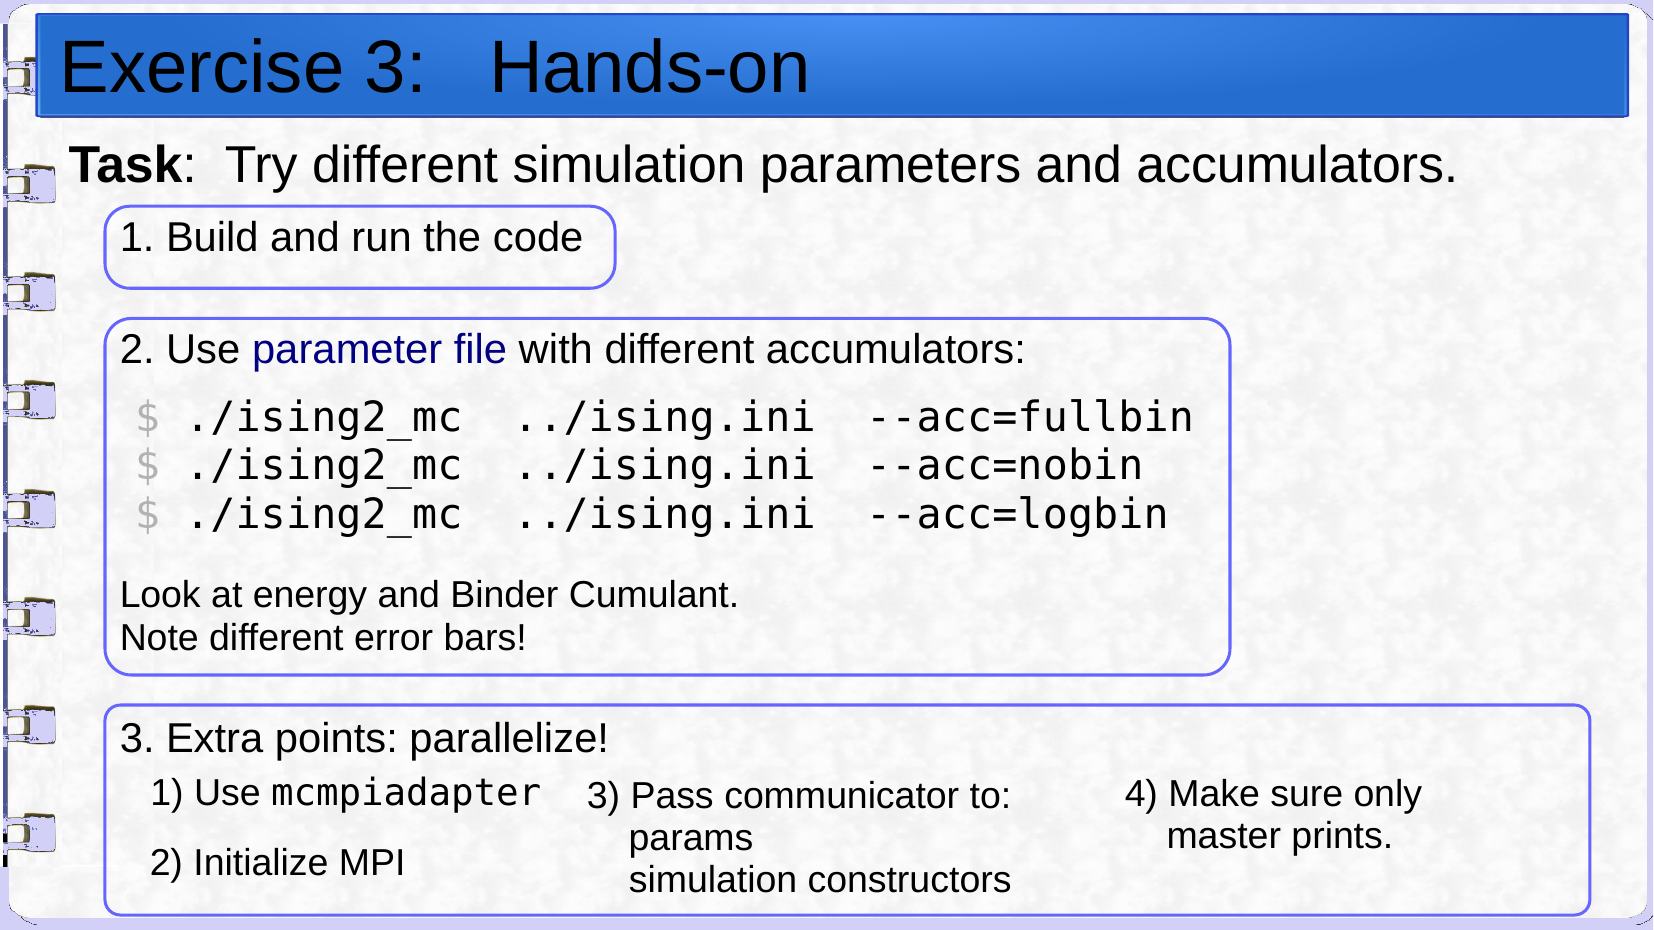

# Exercise 3: Hands-on
Task: Try different simulation parameters and accumulators.
1. Build and run the code
2. Use parameter file with different accumulators:
$ ./ising2_mc ../ising.ini --acc=fullbin
$ ./ising2_mc ../ising.ini --acc=nobin
$ ./ising2_mc ../ising.ini --acc=logbin
Look at energy and Binder Cumulant.
Note different error bars!
3. Extra points: parallelize!
1) Use mcmpiadapter
4) Make sure only
 master prints.
3) Pass communicator to:
 params
 simulation constructors
2) Initialize MPI